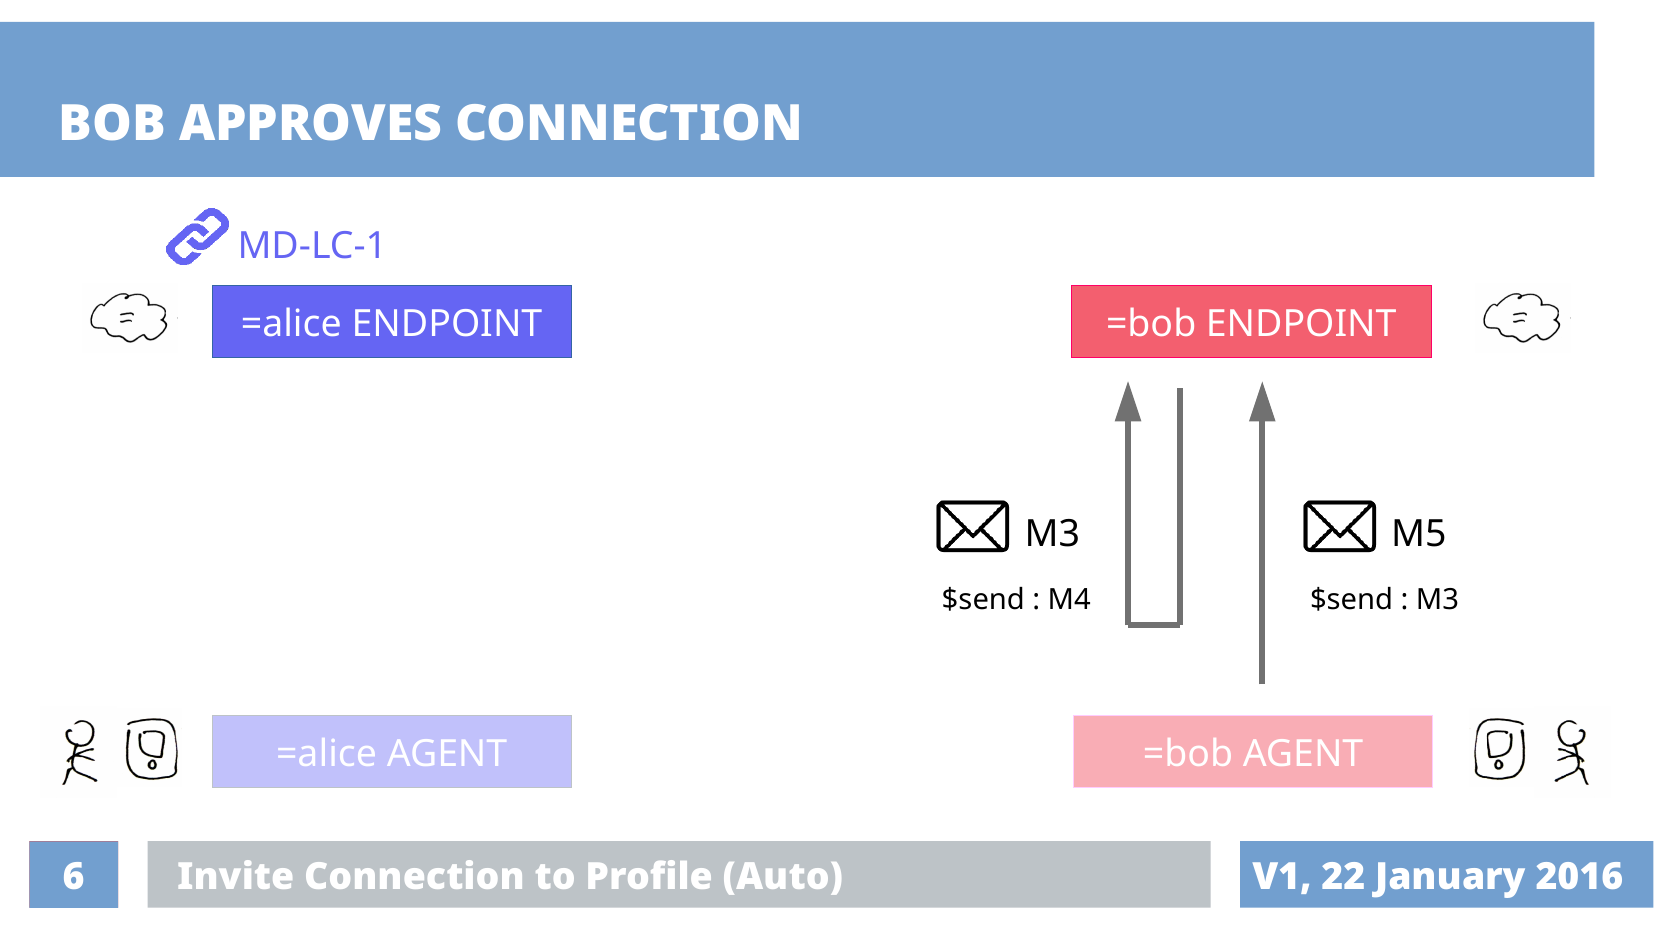

# BOB APPROVES CONNECTION
MD-LC-1
=alice ENDPOINT
=bob ENDPOINT
M5
M3
$send : M4
$send : M3
=alice AGENT
=bob AGENT
6
Invite Connection to Profile (Auto)
V1, 22 January 2016